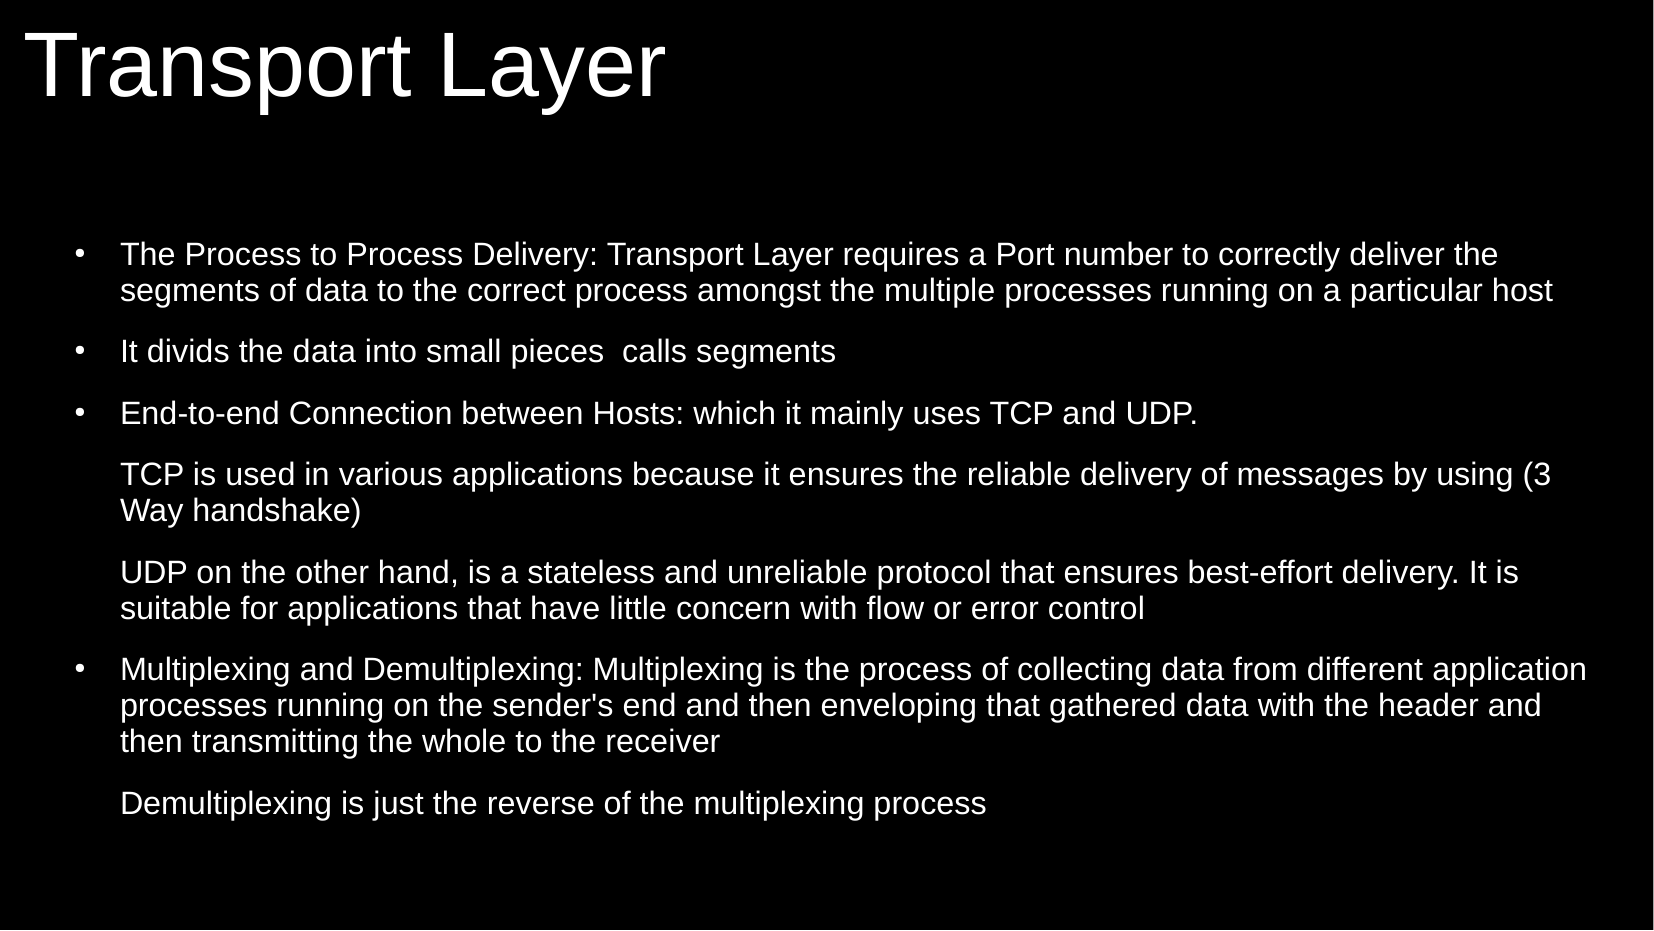

# Transport Layer
The Process to Process Delivery: Transport Layer requires a Port number to correctly deliver the segments of data to the correct process amongst the multiple processes running on a particular host
It divids the data into small pieces calls segments
End-to-end Connection between Hosts: which it mainly uses TCP and UDP.
TCP is used in various applications because it ensures the reliable delivery of messages by using (3 Way handshake)
UDP on the other hand, is a stateless and unreliable protocol that ensures best-effort delivery. It is suitable for applications that have little concern with flow or error control
Multiplexing and Demultiplexing: Multiplexing is the process of collecting data from different application processes running on the sender's end and then enveloping that gathered data with the header and then transmitting the whole to the receiver
Demultiplexing is just the reverse of the multiplexing process
41